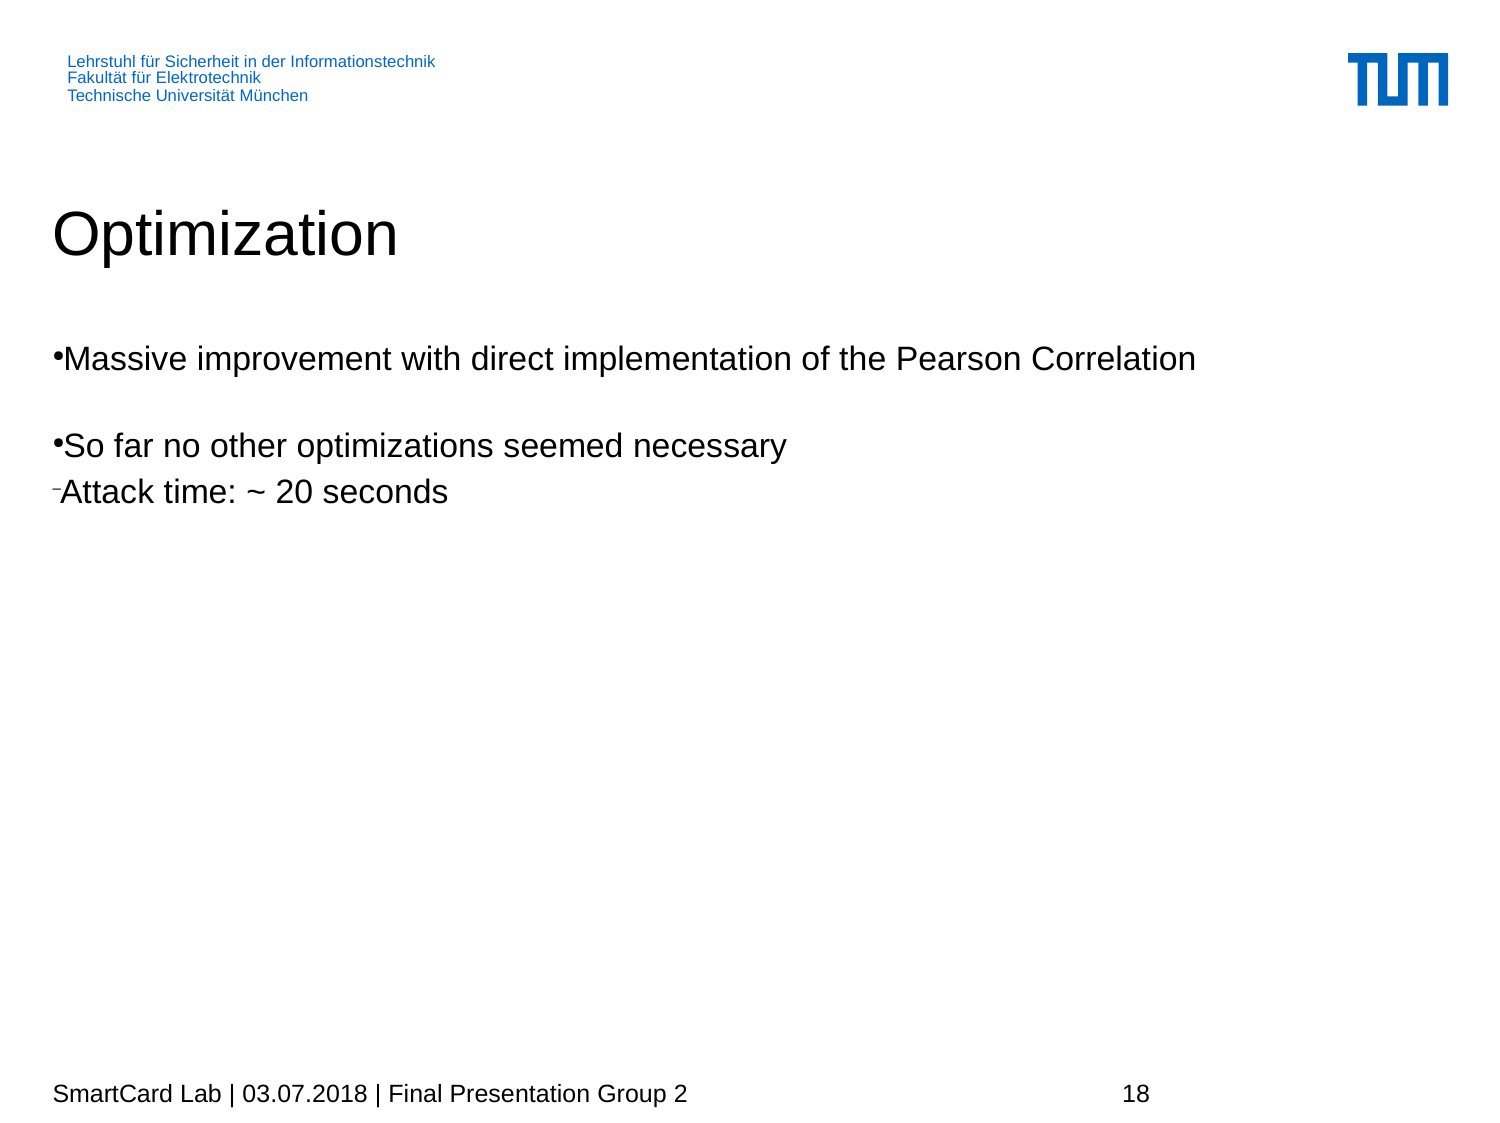

# Optimization
Massive improvement with direct implementation of the Pearson Correlation
So far no other optimizations seemed necessary
Attack time: ~ 20 seconds
SmartCard Lab | 03.07.2018 | Final Presentation Group 2